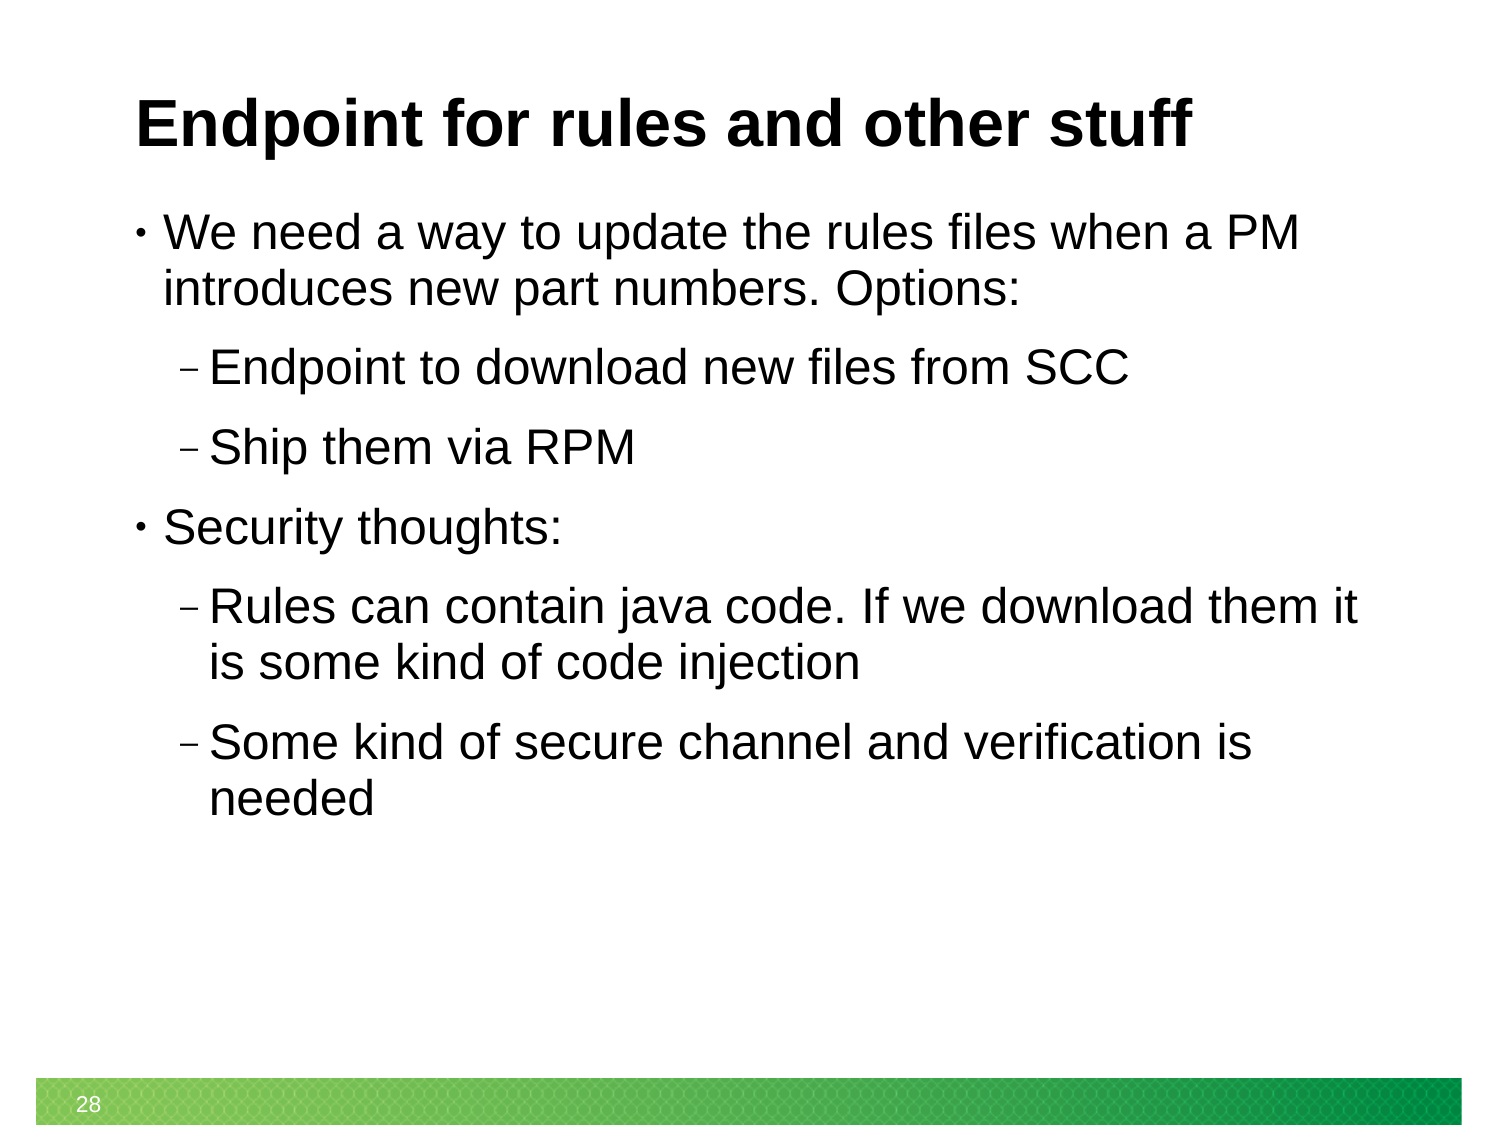

# Endpoint for rules and other stuff
We need a way to update the rules files when a PM introduces new part numbers. Options:
Endpoint to download new files from SCC
Ship them via RPM
Security thoughts:
Rules can contain java code. If we download them it is some kind of code injection
Some kind of secure channel and verification is needed